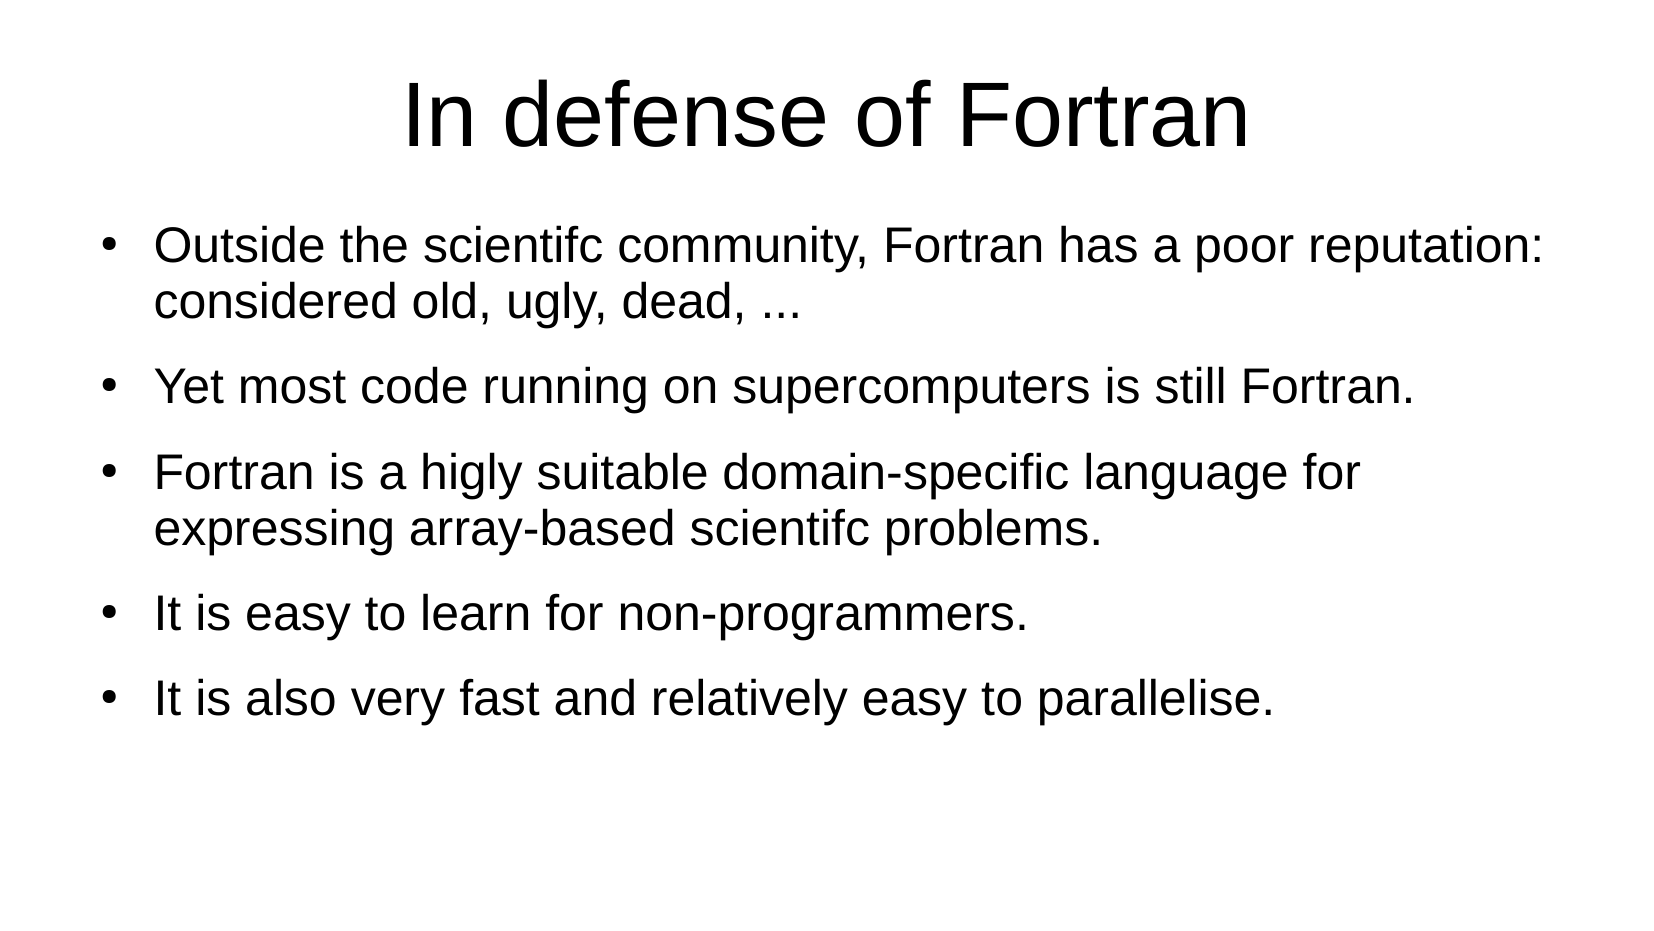

# In defense of Fortran
Outside the scientifc community, Fortran has a poor reputation: considered old, ugly, dead, ...
Yet most code running on supercomputers is still Fortran.
Fortran is a higly suitable domain-specific language for expressing array-based scientifc problems.
It is easy to learn for non-programmers.
It is also very fast and relatively easy to parallelise.